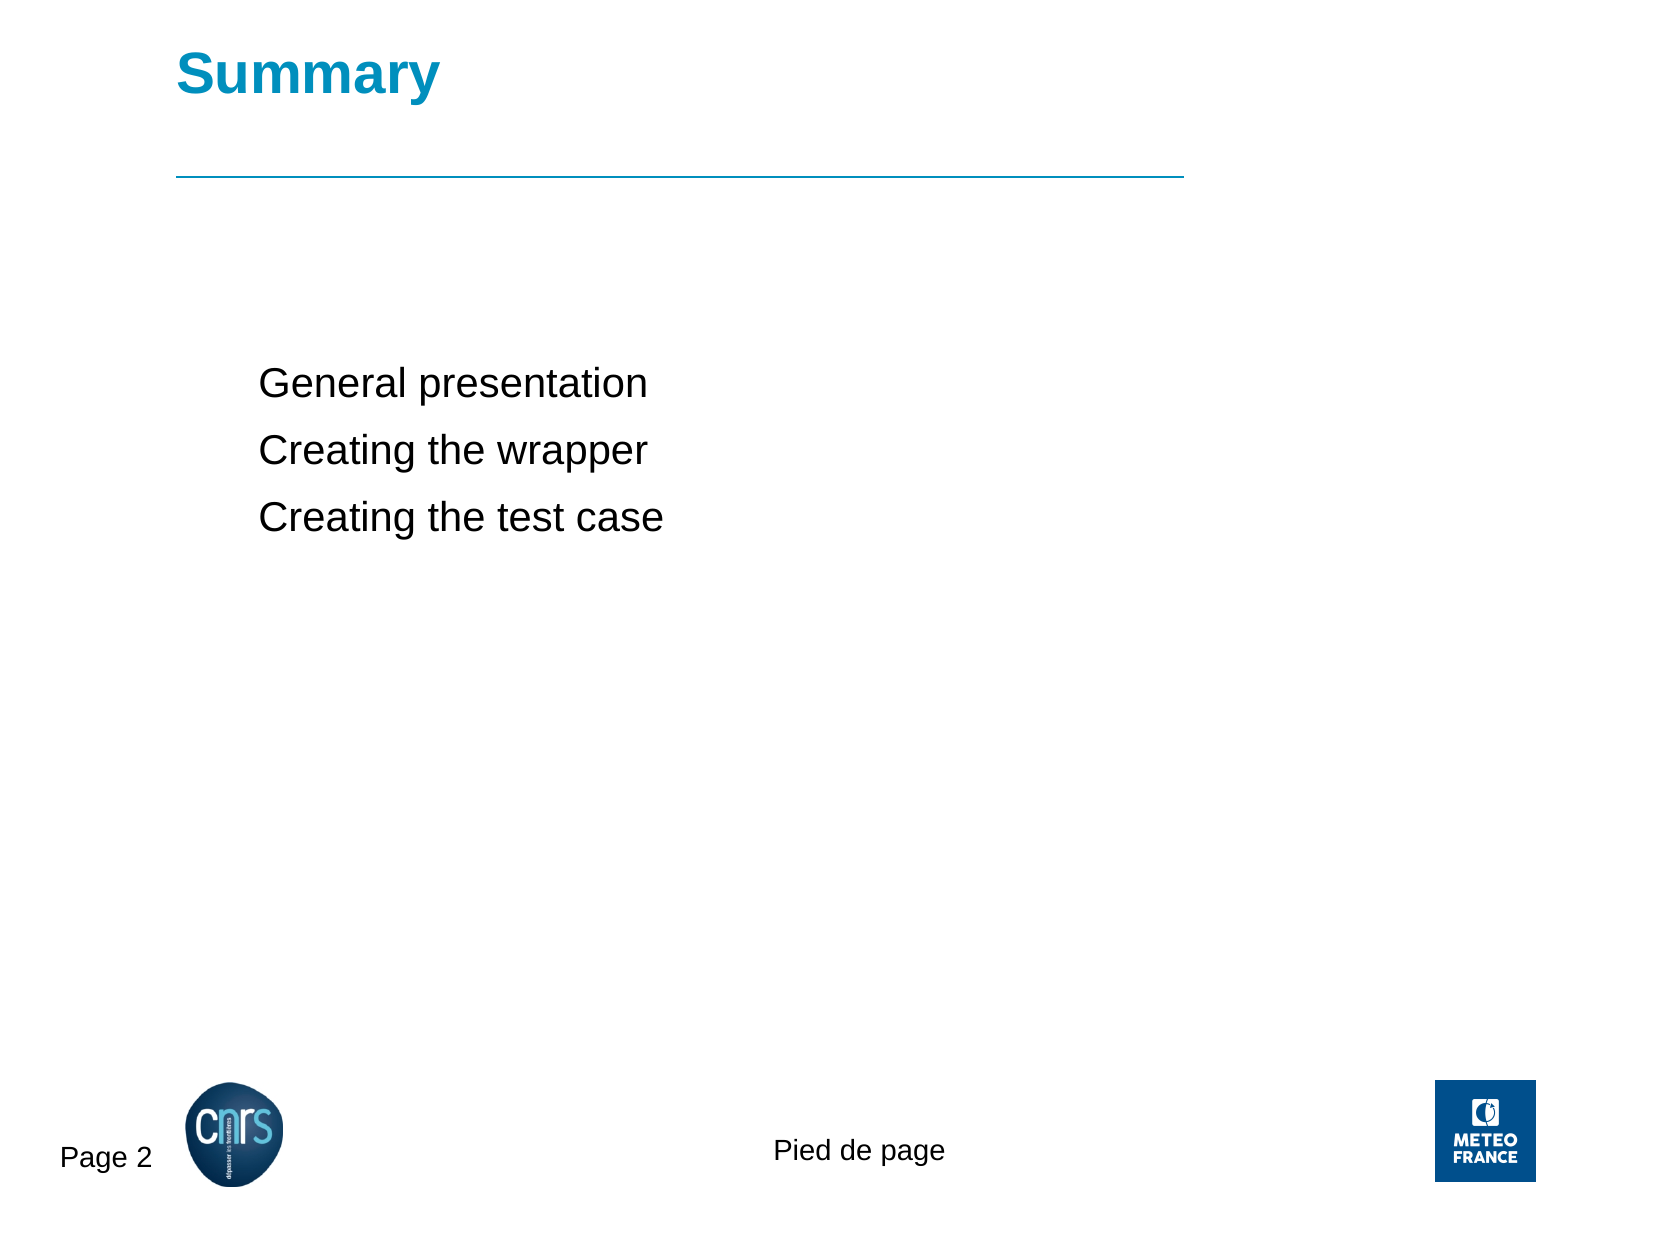

# Summary
General presentation
Creating the wrapper
Creating the test case
Pied de page
2